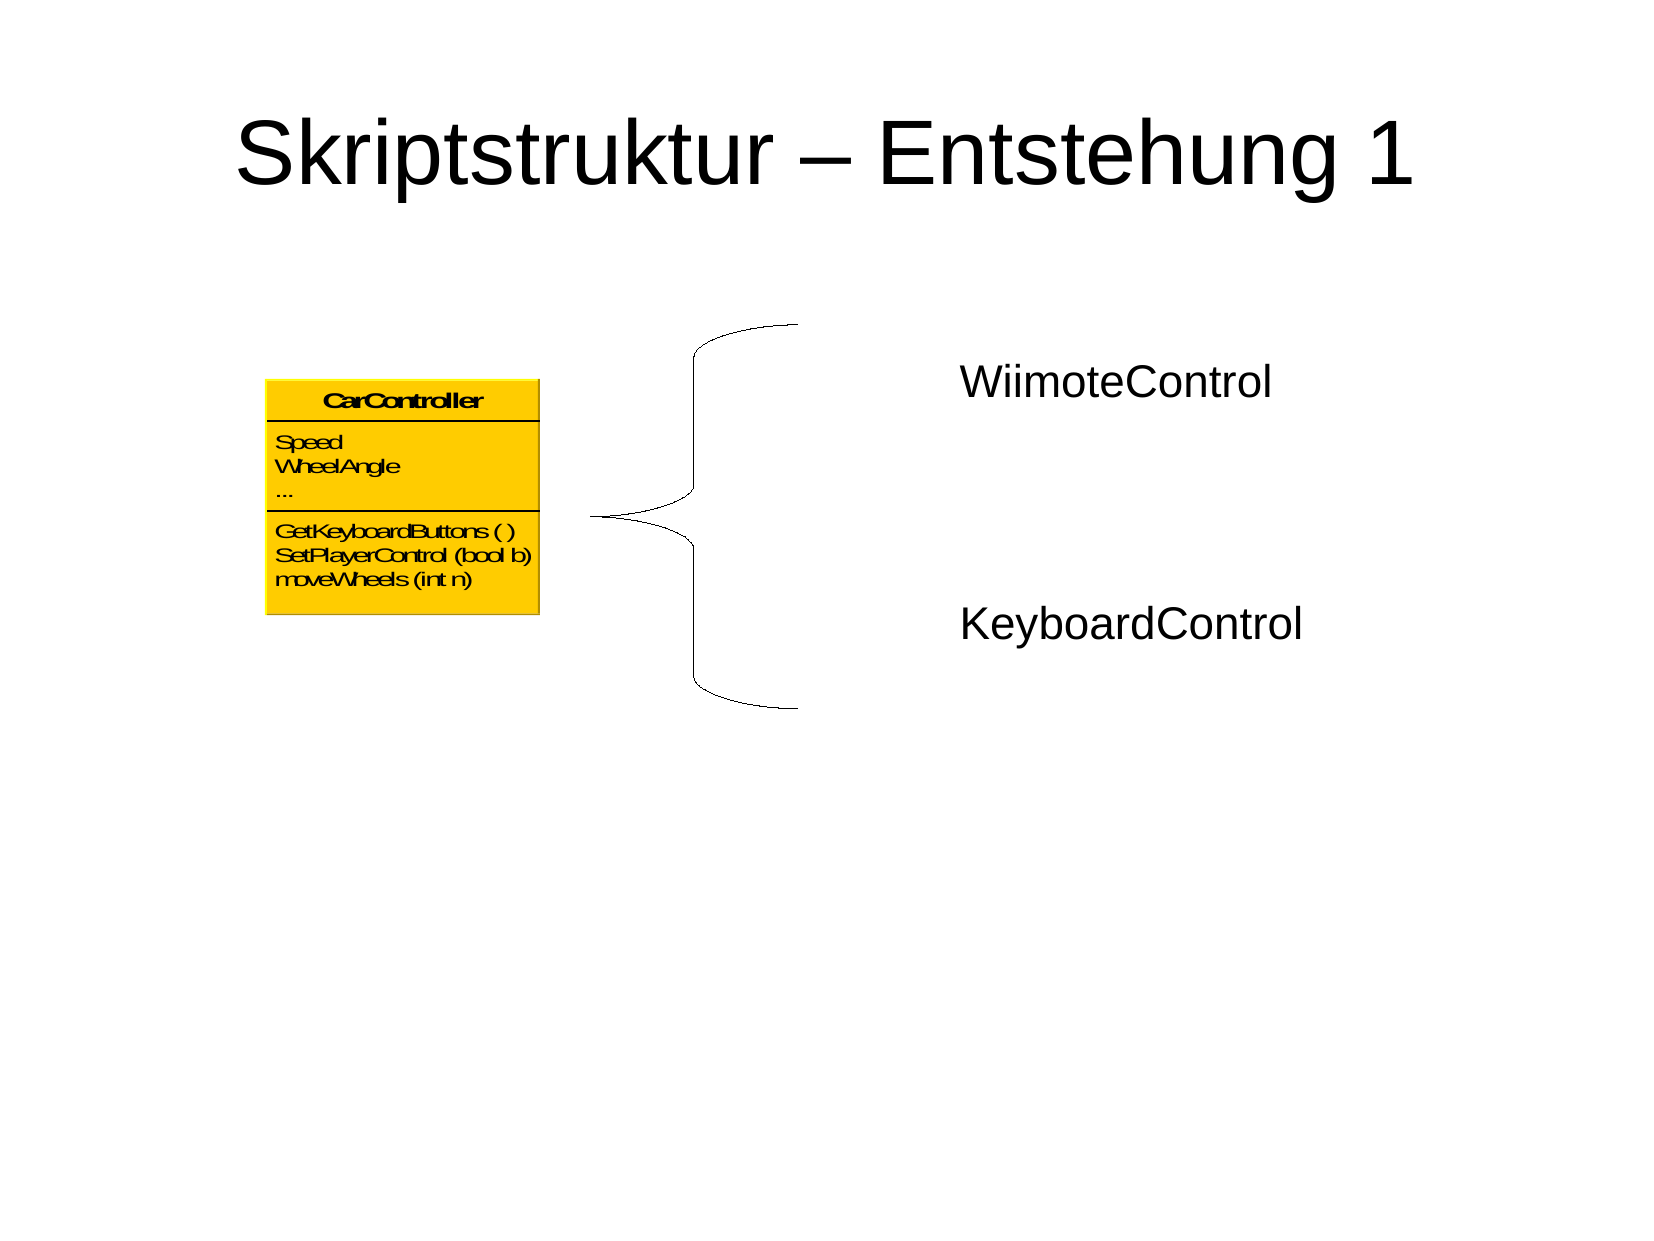

# Skriptstruktur – Entstehung 1
WiimoteControl
KeyboardControl